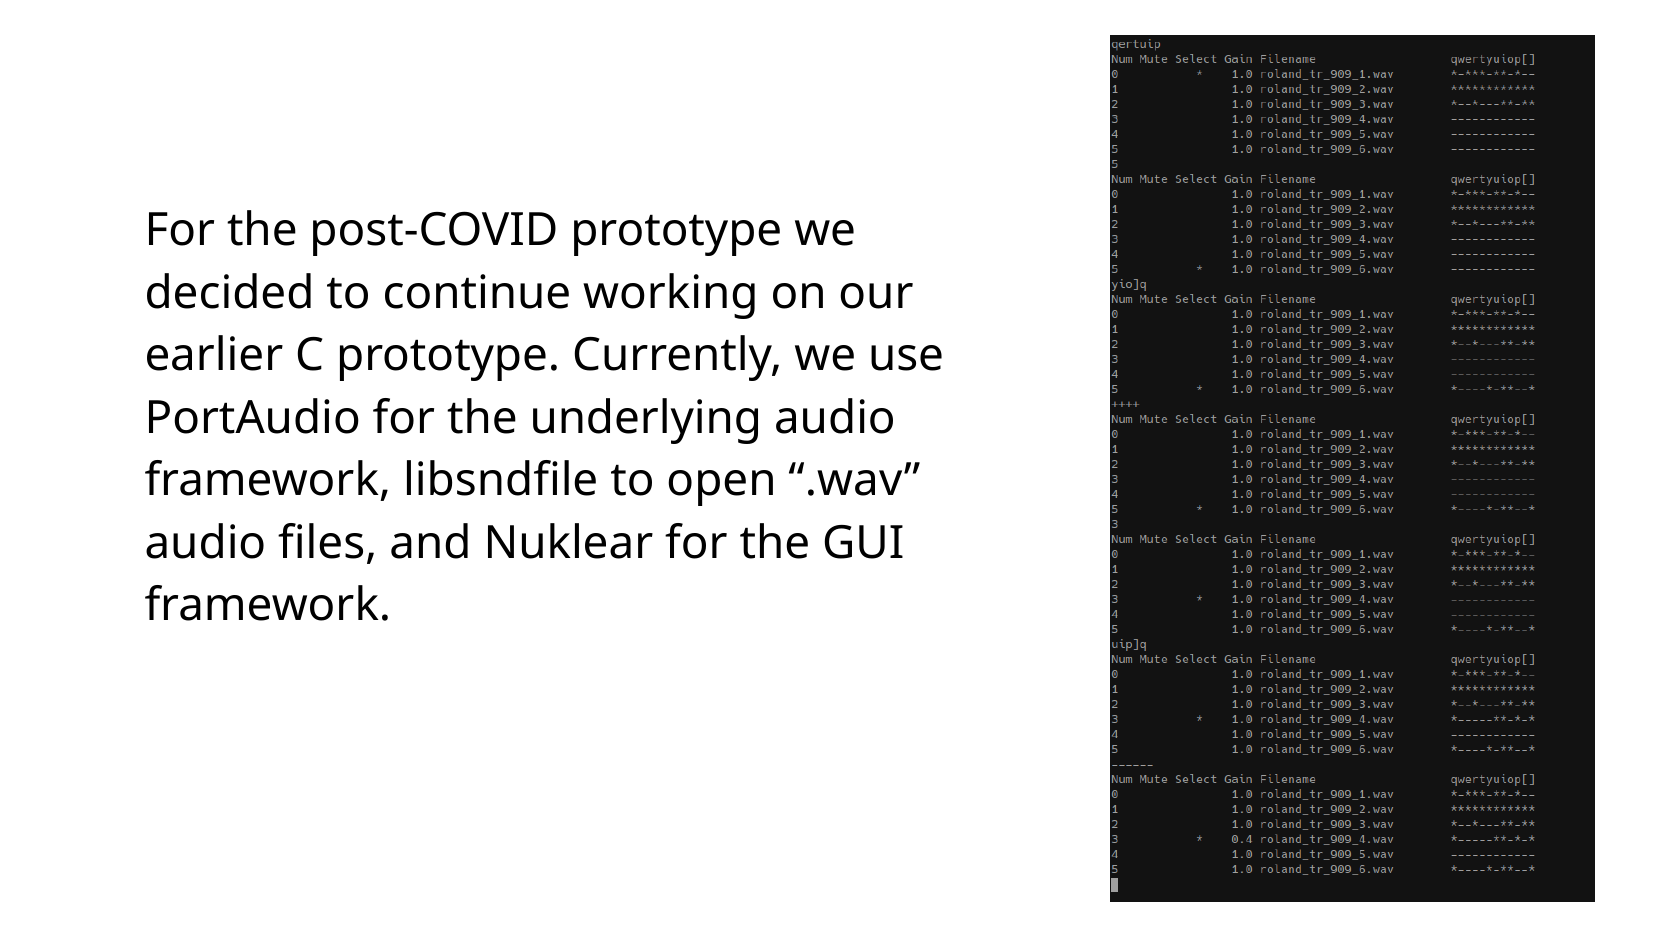

For the post-COVID prototype we decided to continue working on our earlier C prototype. Currently, we use PortAudio for the underlying audio framework, libsndfile to open “.wav” audio files, and Nuklear for the GUI framework.